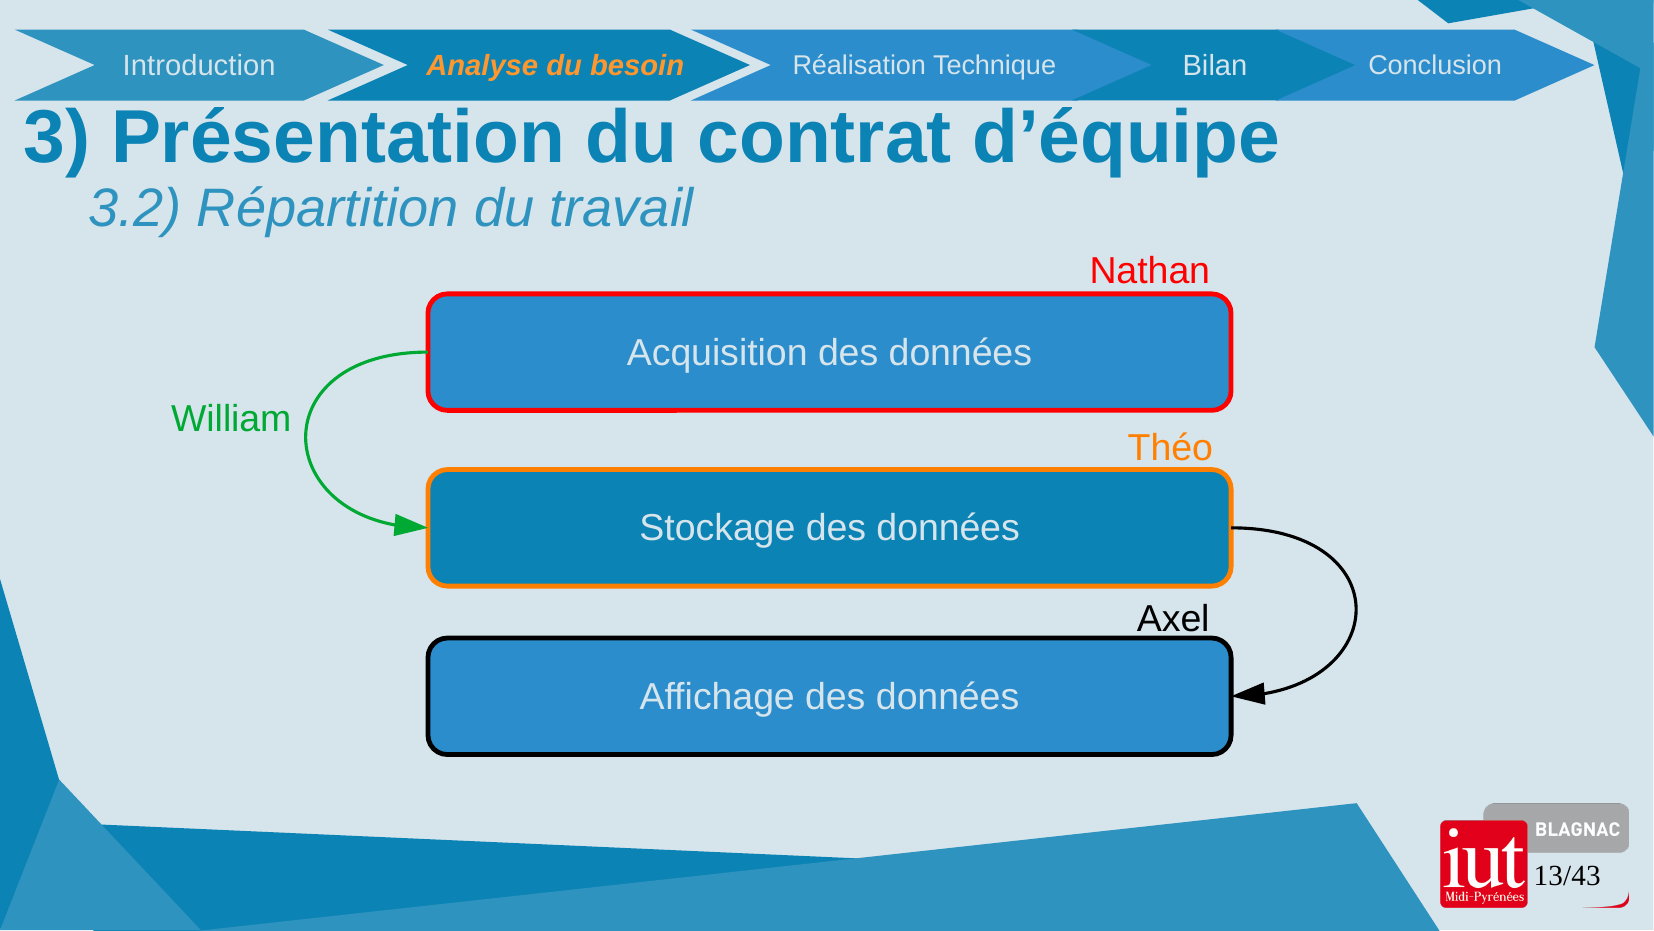

Bilan
Introduction
 Analyse du besoin
Réalisation Technique
Conclusion
# 3) Présentation du contrat d’équipe
3.2) Répartition du travail
Nathan
Acquisition des données
William
Théo
Stockage des données
Axel
Affichage des données
13